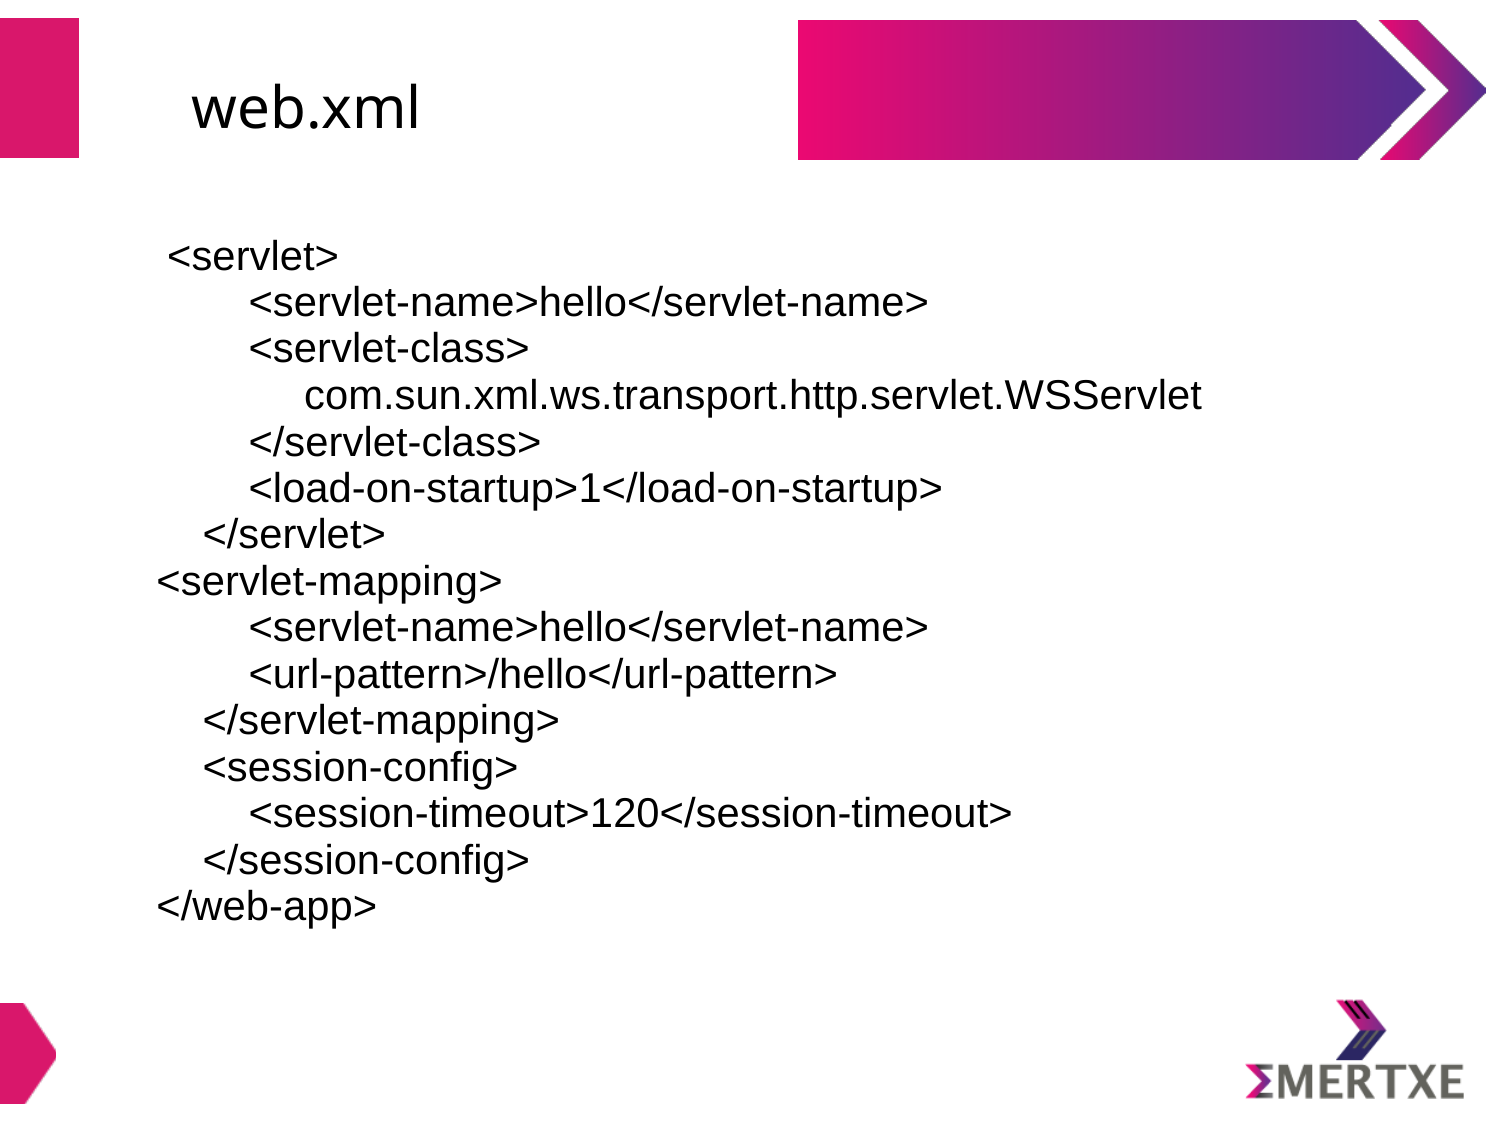

web.xml
 <servlet>
 <servlet-name>hello</servlet-name>
 <servlet-class>
 	com.sun.xml.ws.transport.http.servlet.WSServlet
 </servlet-class>
 <load-on-startup>1</load-on-startup>
 </servlet>
<servlet-mapping>
 <servlet-name>hello</servlet-name>
 <url-pattern>/hello</url-pattern>
 </servlet-mapping>
 <session-config>
 <session-timeout>120</session-timeout>
 </session-config>
</web-app>